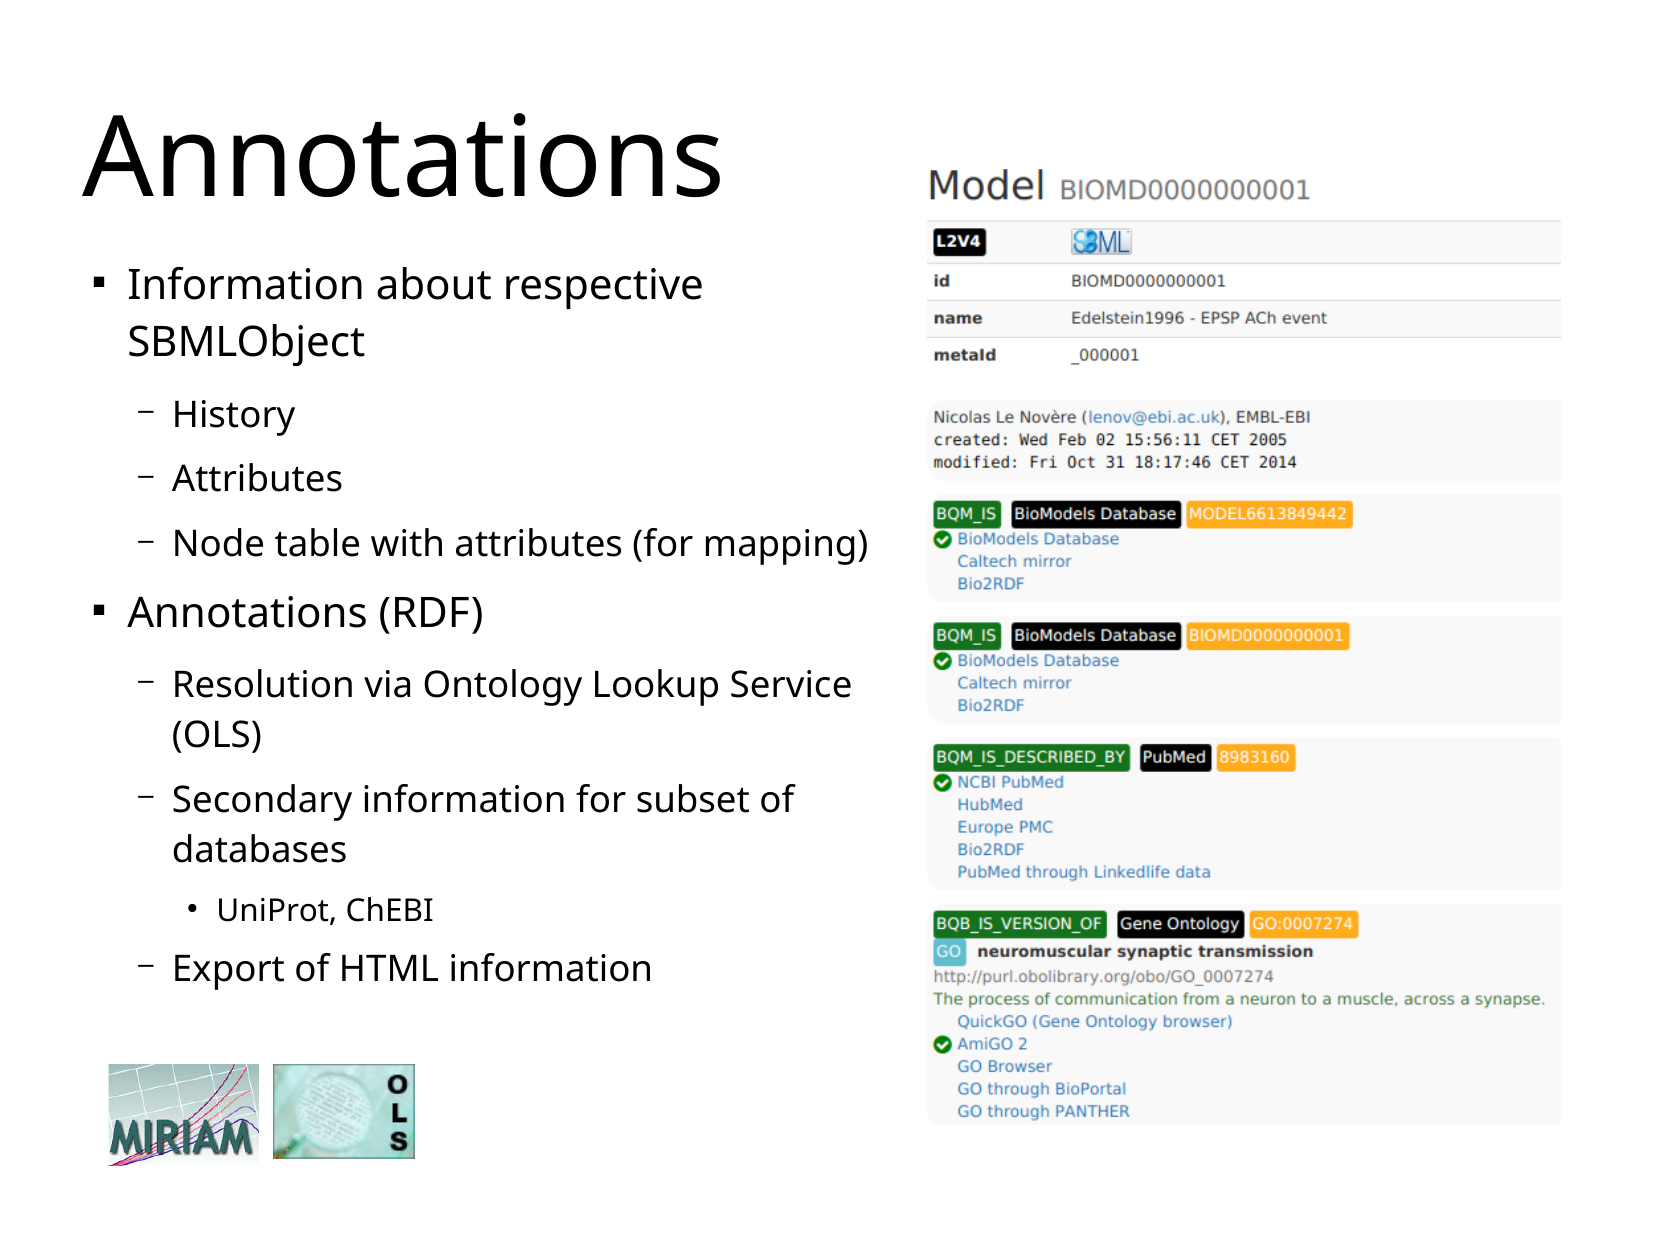

# Annotations
Information about respective SBMLObject
History
Attributes
Node table with attributes (for mapping)
Annotations (RDF)
Resolution via Ontology Lookup Service (OLS)
Secondary information for subset of databases
UniProt, ChEBI
Export of HTML information